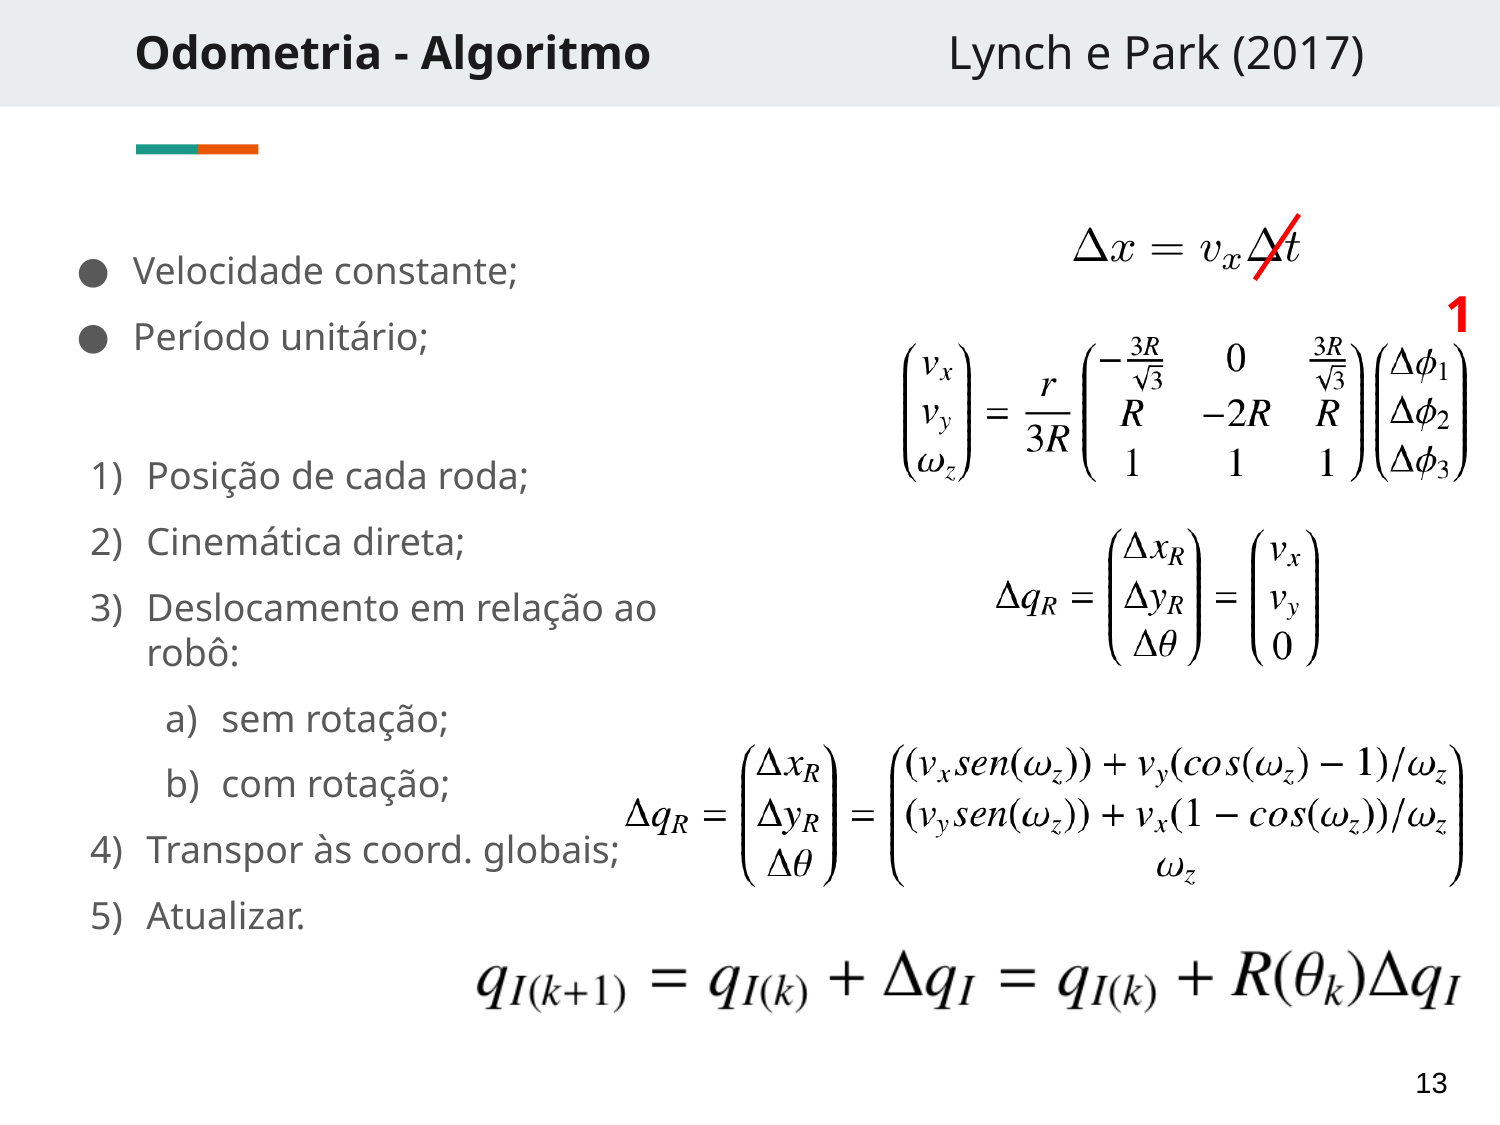

# Odometria - Algoritmo
Lynch e Park (2017)
Velocidade constante;
Período unitário;
1
Posição de cada roda;
Cinemática direta;
Deslocamento em relação ao robô:
sem rotação;
com rotação;
Transpor às coord. globais;
Atualizar.
13